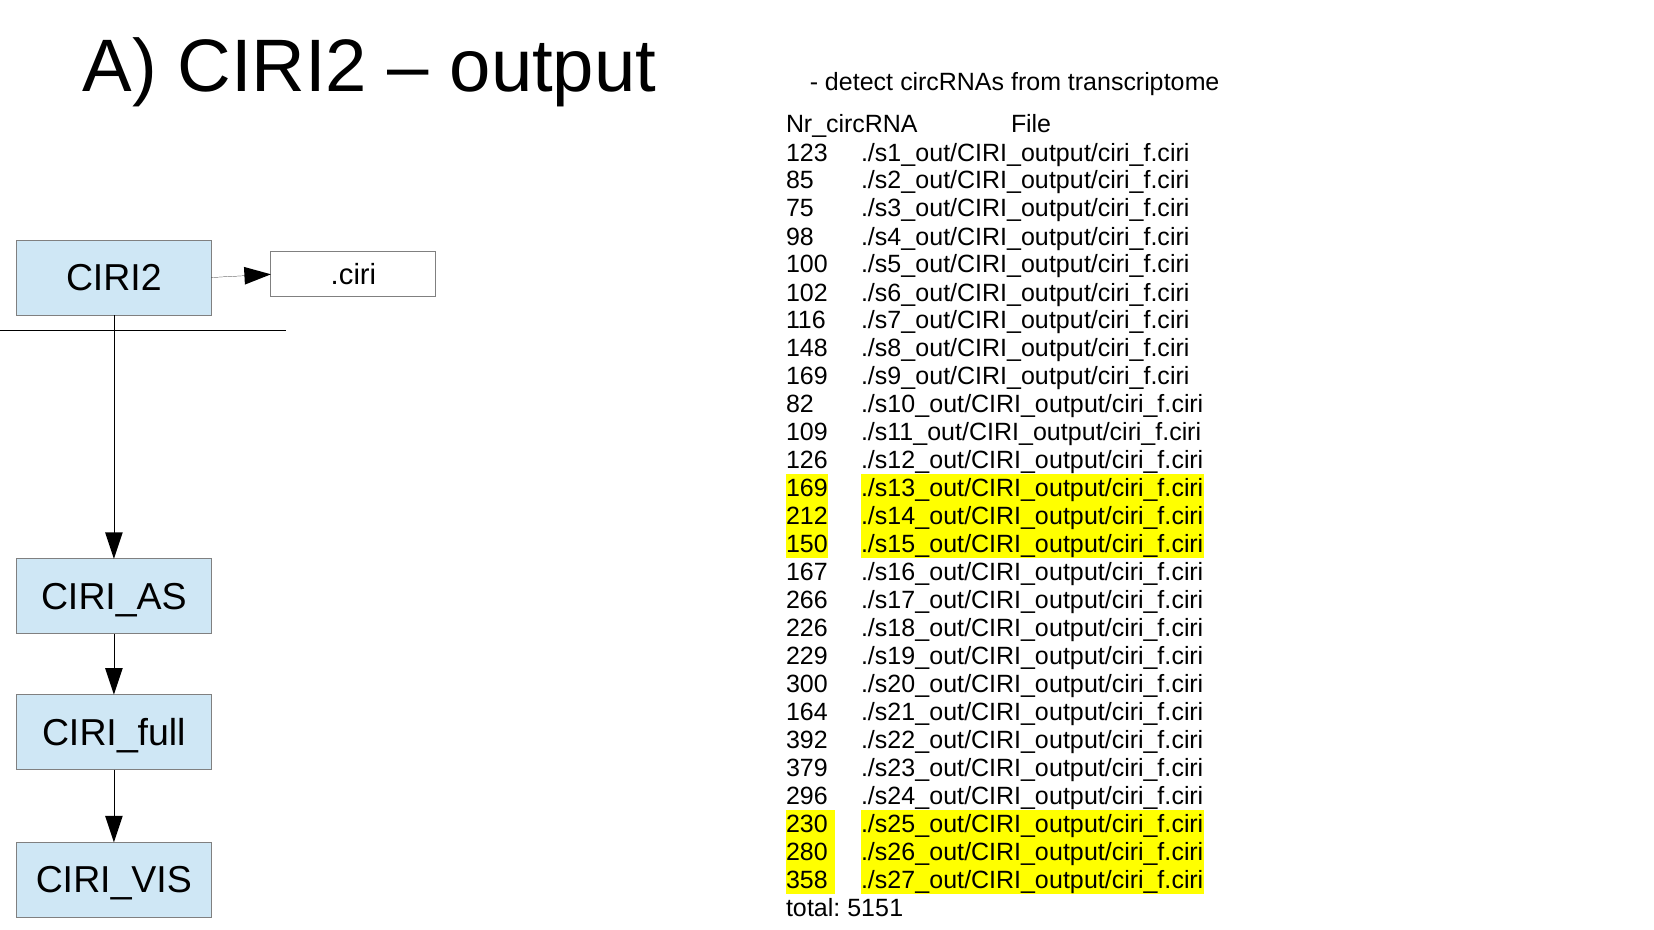

# A) CIRI2 – output
- detect circRNAs from transcriptome
Nr_circRNA		File
123	./s1_out/CIRI_output/ciri_f.ciri
85	./s2_out/CIRI_output/ciri_f.ciri
75	./s3_out/CIRI_output/ciri_f.ciri
98	./s4_out/CIRI_output/ciri_f.ciri
100	./s5_out/CIRI_output/ciri_f.ciri
102	./s6_out/CIRI_output/ciri_f.ciri
116	./s7_out/CIRI_output/ciri_f.ciri
148	./s8_out/CIRI_output/ciri_f.ciri
169	./s9_out/CIRI_output/ciri_f.ciri
82	./s10_out/CIRI_output/ciri_f.ciri
109	./s11_out/CIRI_output/ciri_f.ciri
126	./s12_out/CIRI_output/ciri_f.ciri
169	./s13_out/CIRI_output/ciri_f.ciri
212	./s14_out/CIRI_output/ciri_f.ciri
150	./s15_out/CIRI_output/ciri_f.ciri
167	./s16_out/CIRI_output/ciri_f.ciri
266 	./s17_out/CIRI_output/ciri_f.ciri
226 	./s18_out/CIRI_output/ciri_f.ciri
229 	./s19_out/CIRI_output/ciri_f.ciri
300 	./s20_out/CIRI_output/ciri_f.ciri
164 	./s21_out/CIRI_output/ciri_f.ciri
392 	./s22_out/CIRI_output/ciri_f.ciri
379 	./s23_out/CIRI_output/ciri_f.ciri
296 	./s24_out/CIRI_output/ciri_f.ciri
230 	./s25_out/CIRI_output/ciri_f.ciri
280 	./s26_out/CIRI_output/ciri_f.ciri
358 	./s27_out/CIRI_output/ciri_f.ciri
total: 5151
CIRI2
.ciri
CIRI_AS
CIRI_full
CIRI_VIS